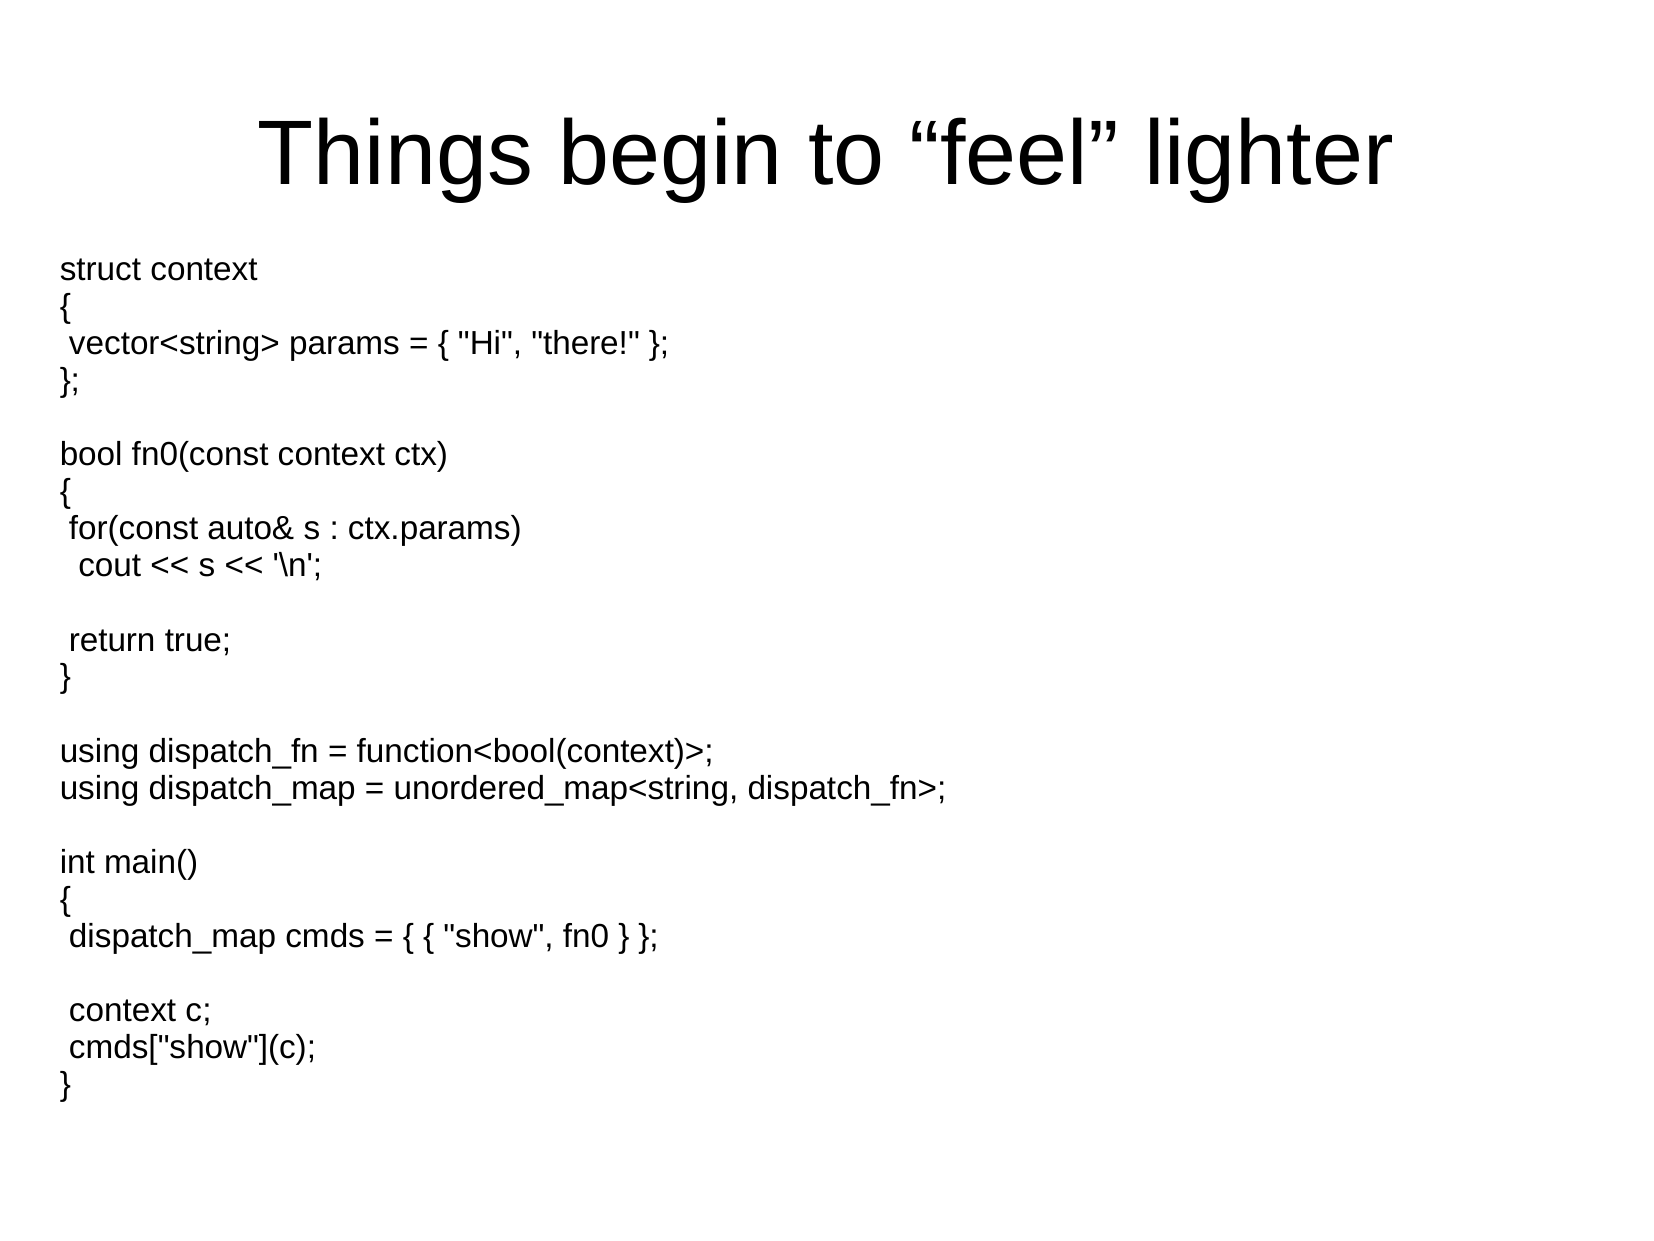

# Things begin to “feel” lighter
struct context
{
 vector<string> params = { "Hi", "there!" };
};
bool fn0(const context ctx)
{
 for(const auto& s : ctx.params)
 cout << s << '\n';
 return true;
}
using dispatch_fn = function<bool(context)>;
using dispatch_map = unordered_map<string, dispatch_fn>;
int main()
{
 dispatch_map cmds = { { "show", fn0 } };
 context c;
 cmds["show"](c);
}